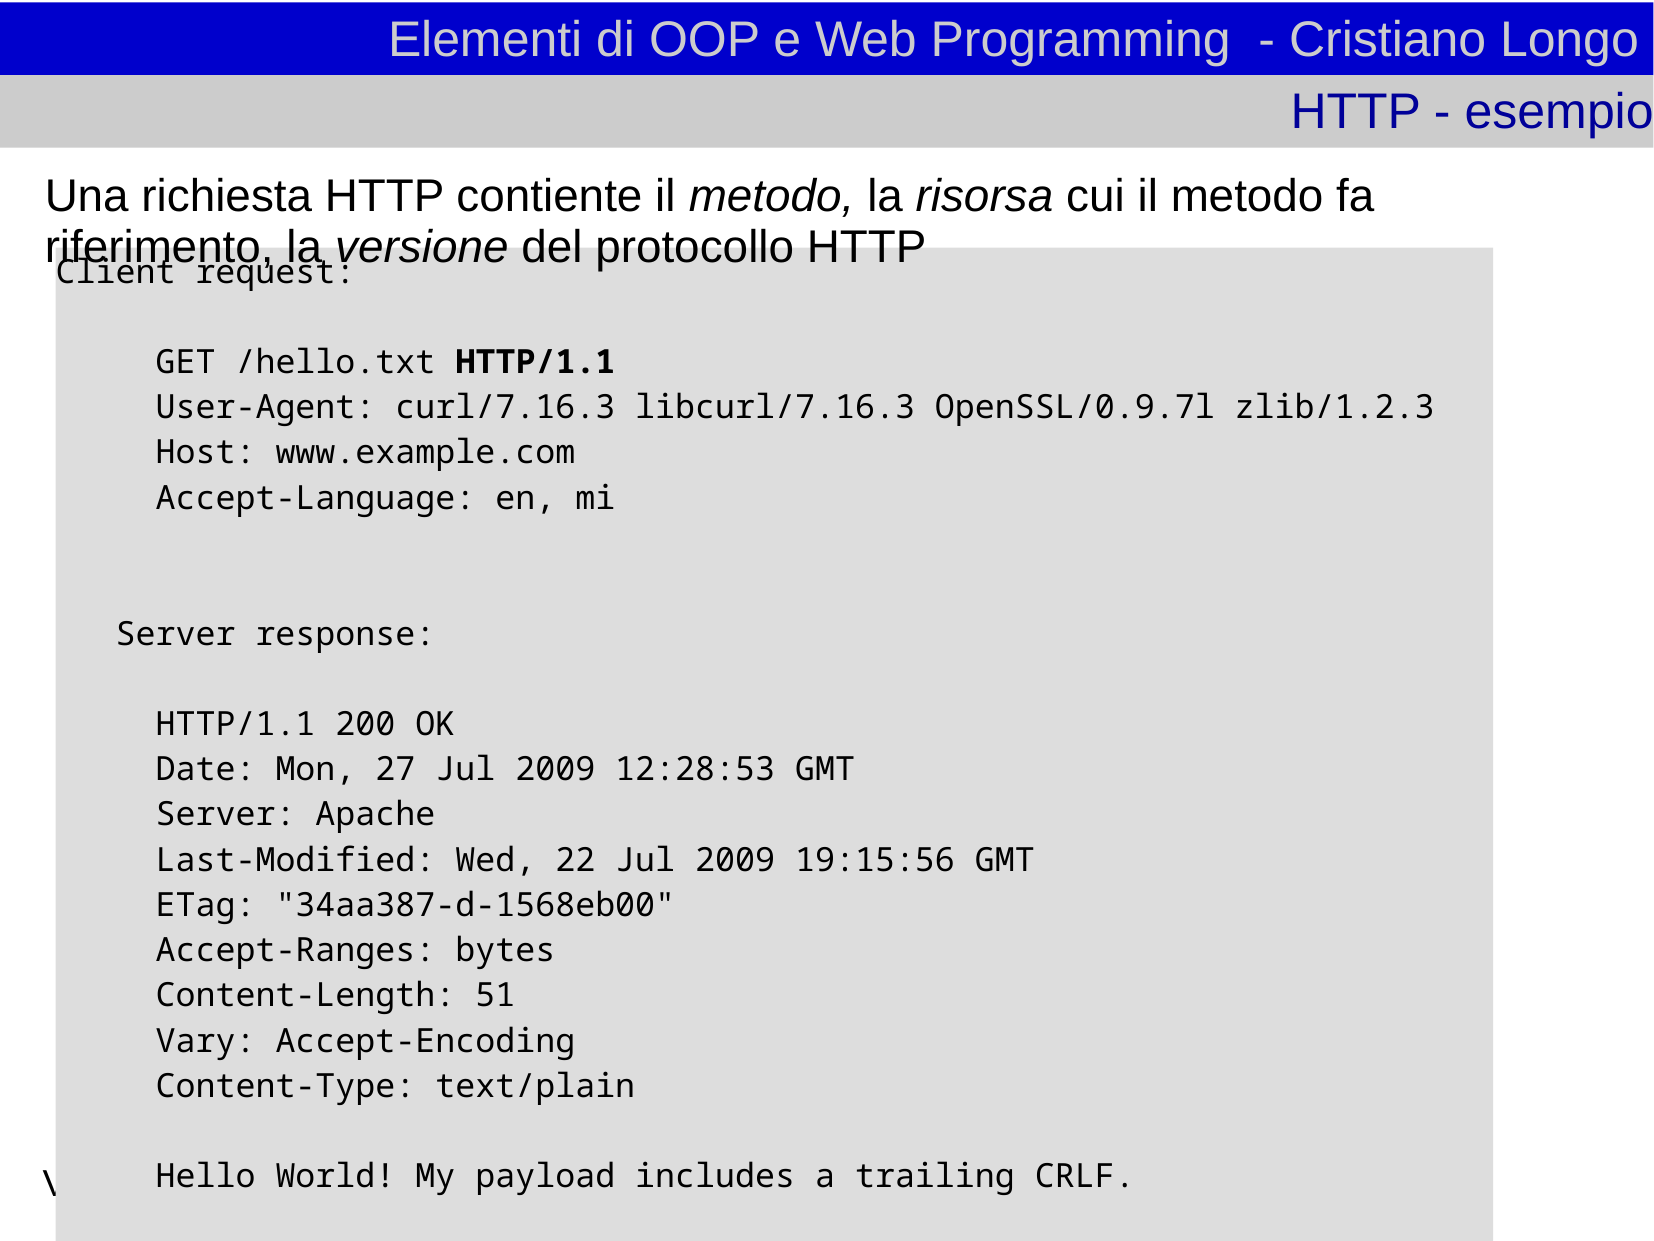

# Elementi di OOP e Web Programming - Cristiano Longo
HTTP - esempio
Una richiesta HTTP contiente il metodo, la risorsa cui il metodo fa riferimento, la versione del protocollo HTTP
Client request:
 GET /hello.txt HTTP/1.1
 User-Agent: curl/7.16.3 libcurl/7.16.3 OpenSSL/0.9.7l zlib/1.2.3
 Host: www.example.com
 Accept-Language: en, mi
 Server response:
 HTTP/1.1 200 OK
 Date: Mon, 27 Jul 2009 12:28:53 GMT
 Server: Apache
 Last-Modified: Wed, 22 Jul 2009 19:15:56 GMT
 ETag: "34aa387-d-1568eb00"
 Accept-Ranges: bytes
 Content-Length: 51
 Vary: Accept-Encoding
 Content-Type: text/plain
 Hello World! My payload includes a trailing CRLF.
Vedi RFC 7320 pag 8